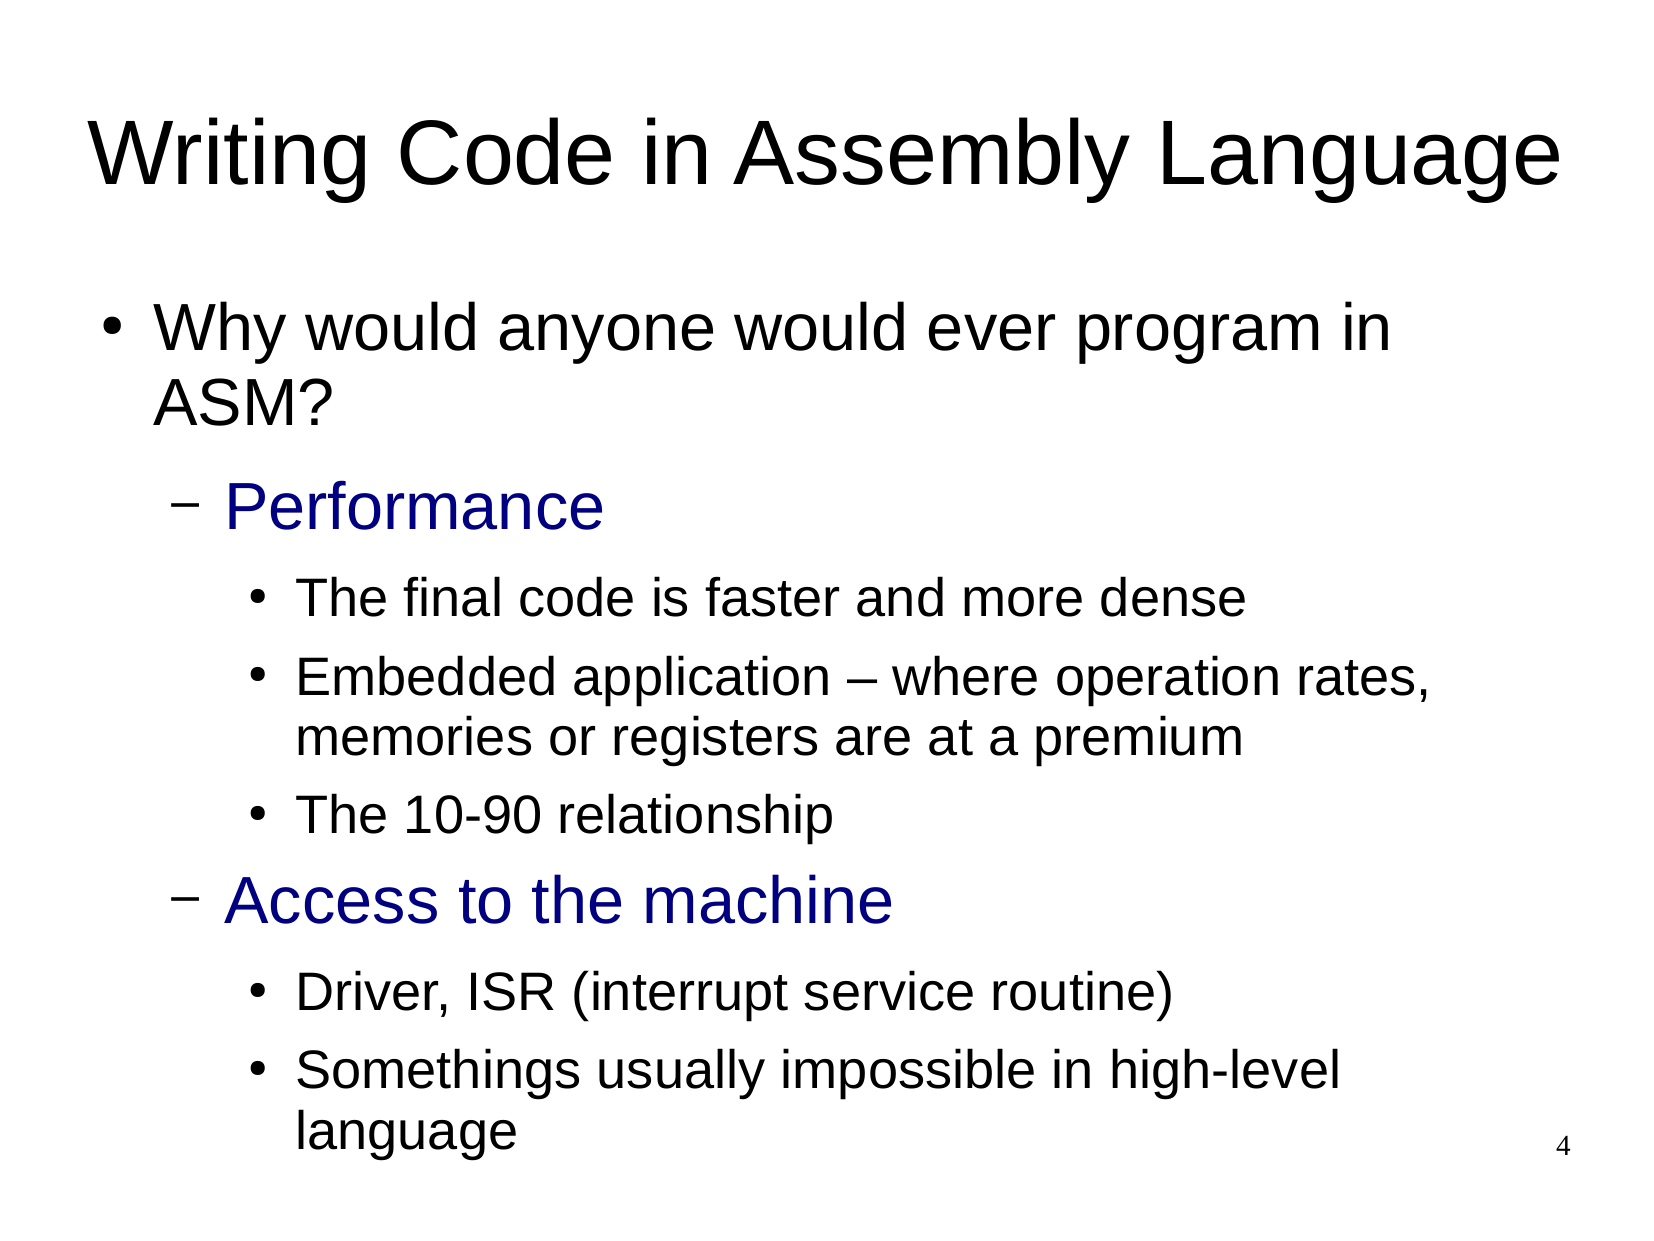

# Writing Code in Assembly Language
Why would anyone would ever program in ASM?
Performance
The final code is faster and more dense
Embedded application – where operation rates, memories or registers are at a premium
The 10-90 relationship
Access to the machine
Driver, ISR (interrupt service routine)
Somethings usually impossible in high-level language
4